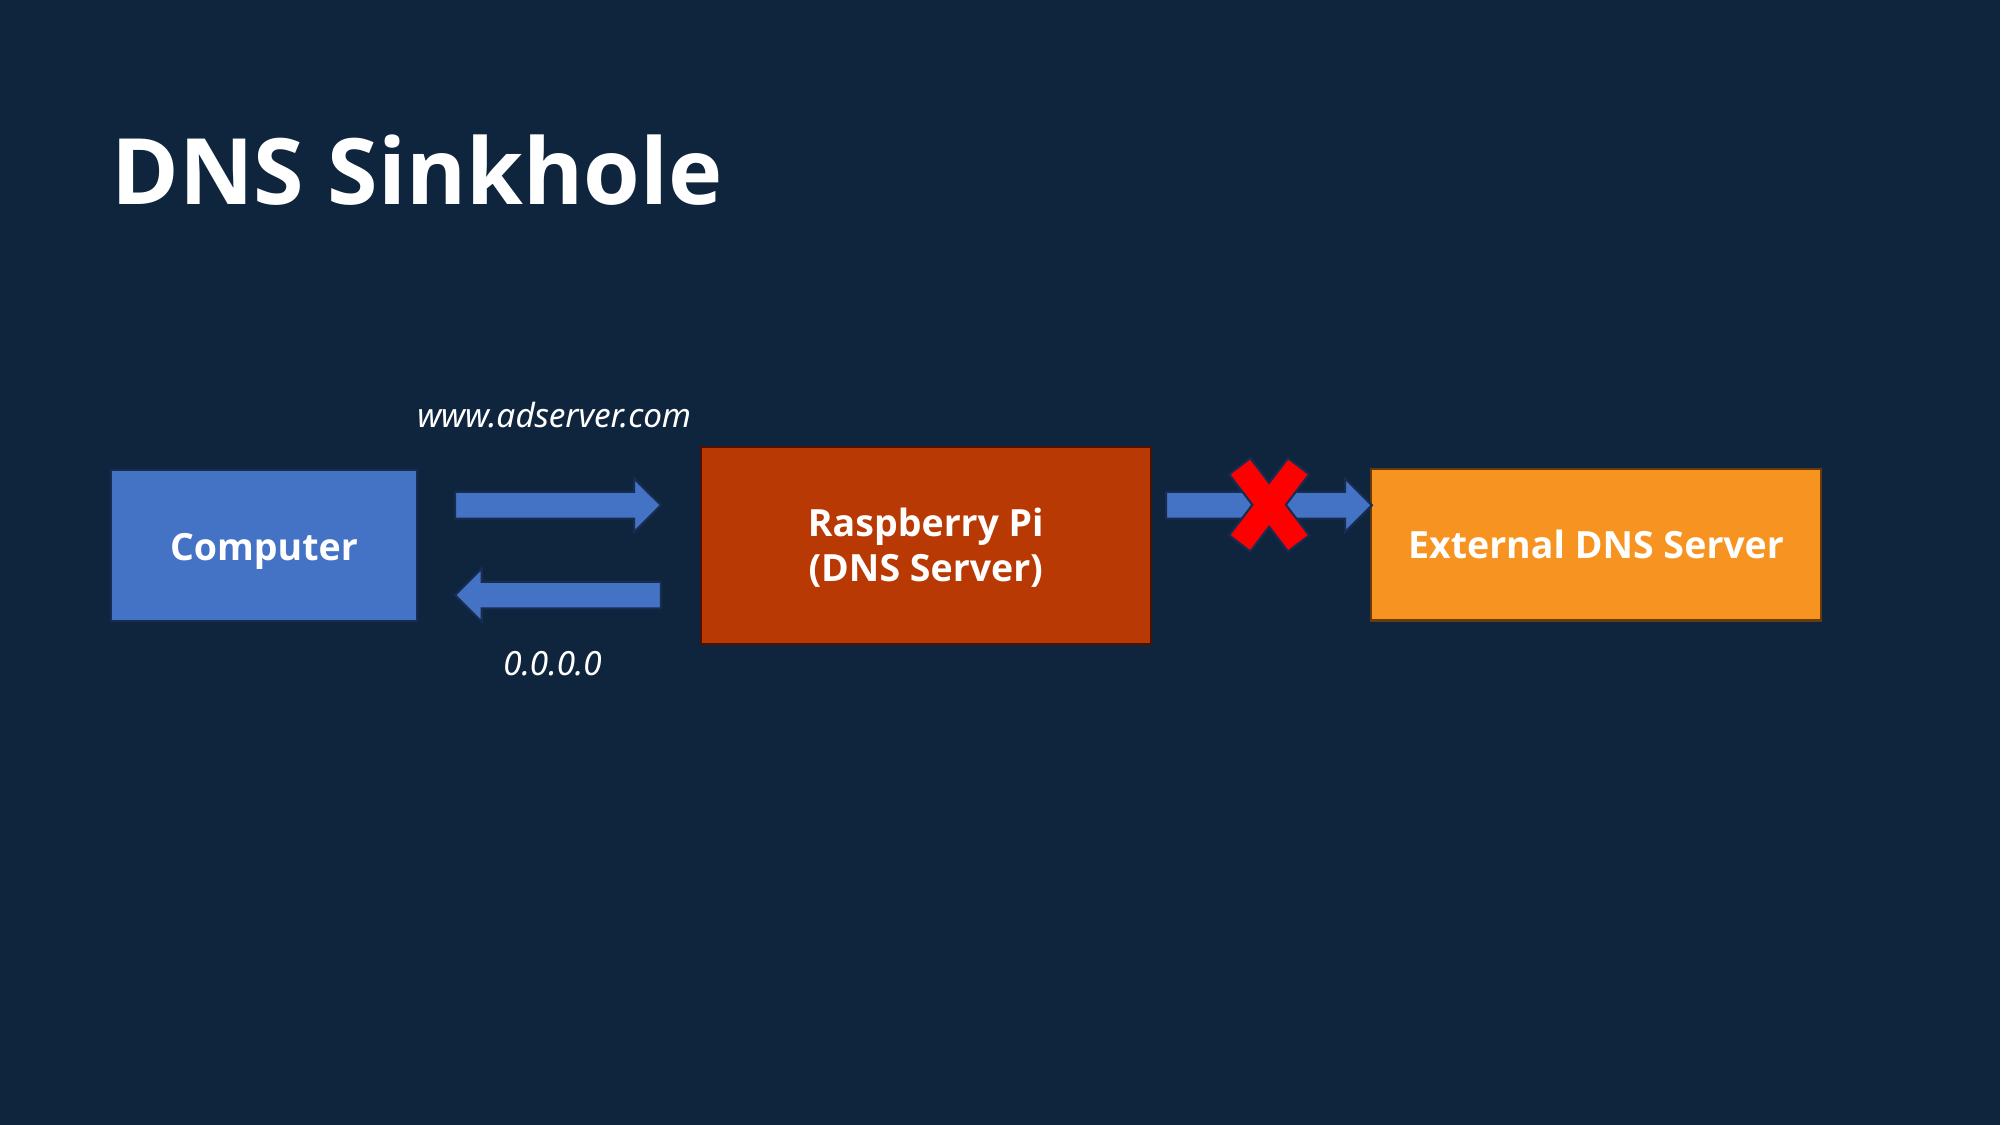

# DNS Sinkhole
www.adserver.com
Raspberry Pi
(DNS Server)
External DNS Server
Computer
0.0.0.0